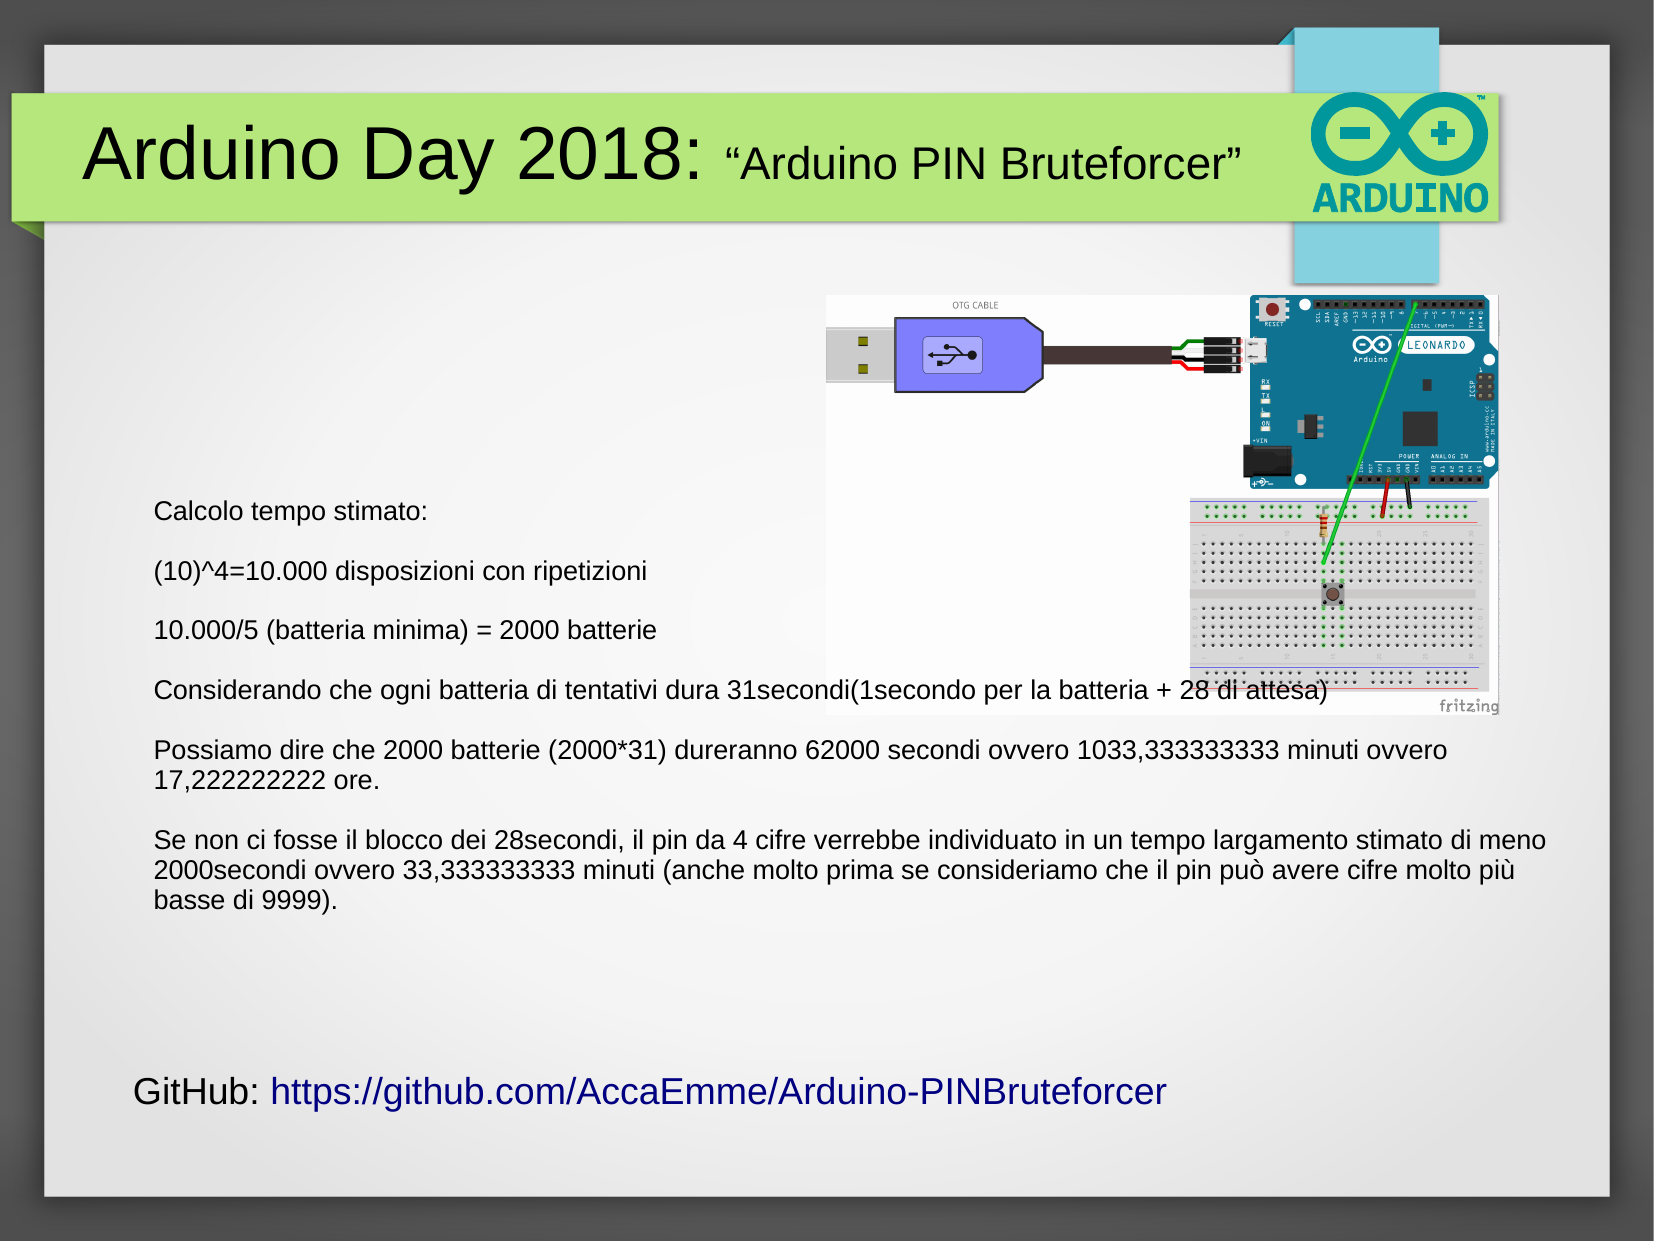

# Arduino Day 2018: “Arduino PIN Bruteforcer”
Calcolo tempo stimato:
(10)^4=10.000 disposizioni con ripetizioni
10.000/5 (batteria minima) = 2000 batterie
Considerando che ogni batteria di tentativi dura 31secondi(1secondo per la batteria + 28 di attesa)
Possiamo dire che 2000 batterie (2000*31) dureranno 62000 secondi ovvero 1033,333333333 minuti ovvero 17,222222222 ore.
Se non ci fosse il blocco dei 28secondi, il pin da 4 cifre verrebbe individuato in un tempo largamento stimato di meno 2000secondi ovvero 33,333333333 minuti (anche molto prima se consideriamo che il pin può avere cifre molto più basse di 9999).
GitHub: https://github.com/AccaEmme/Arduino-PINBruteforcer